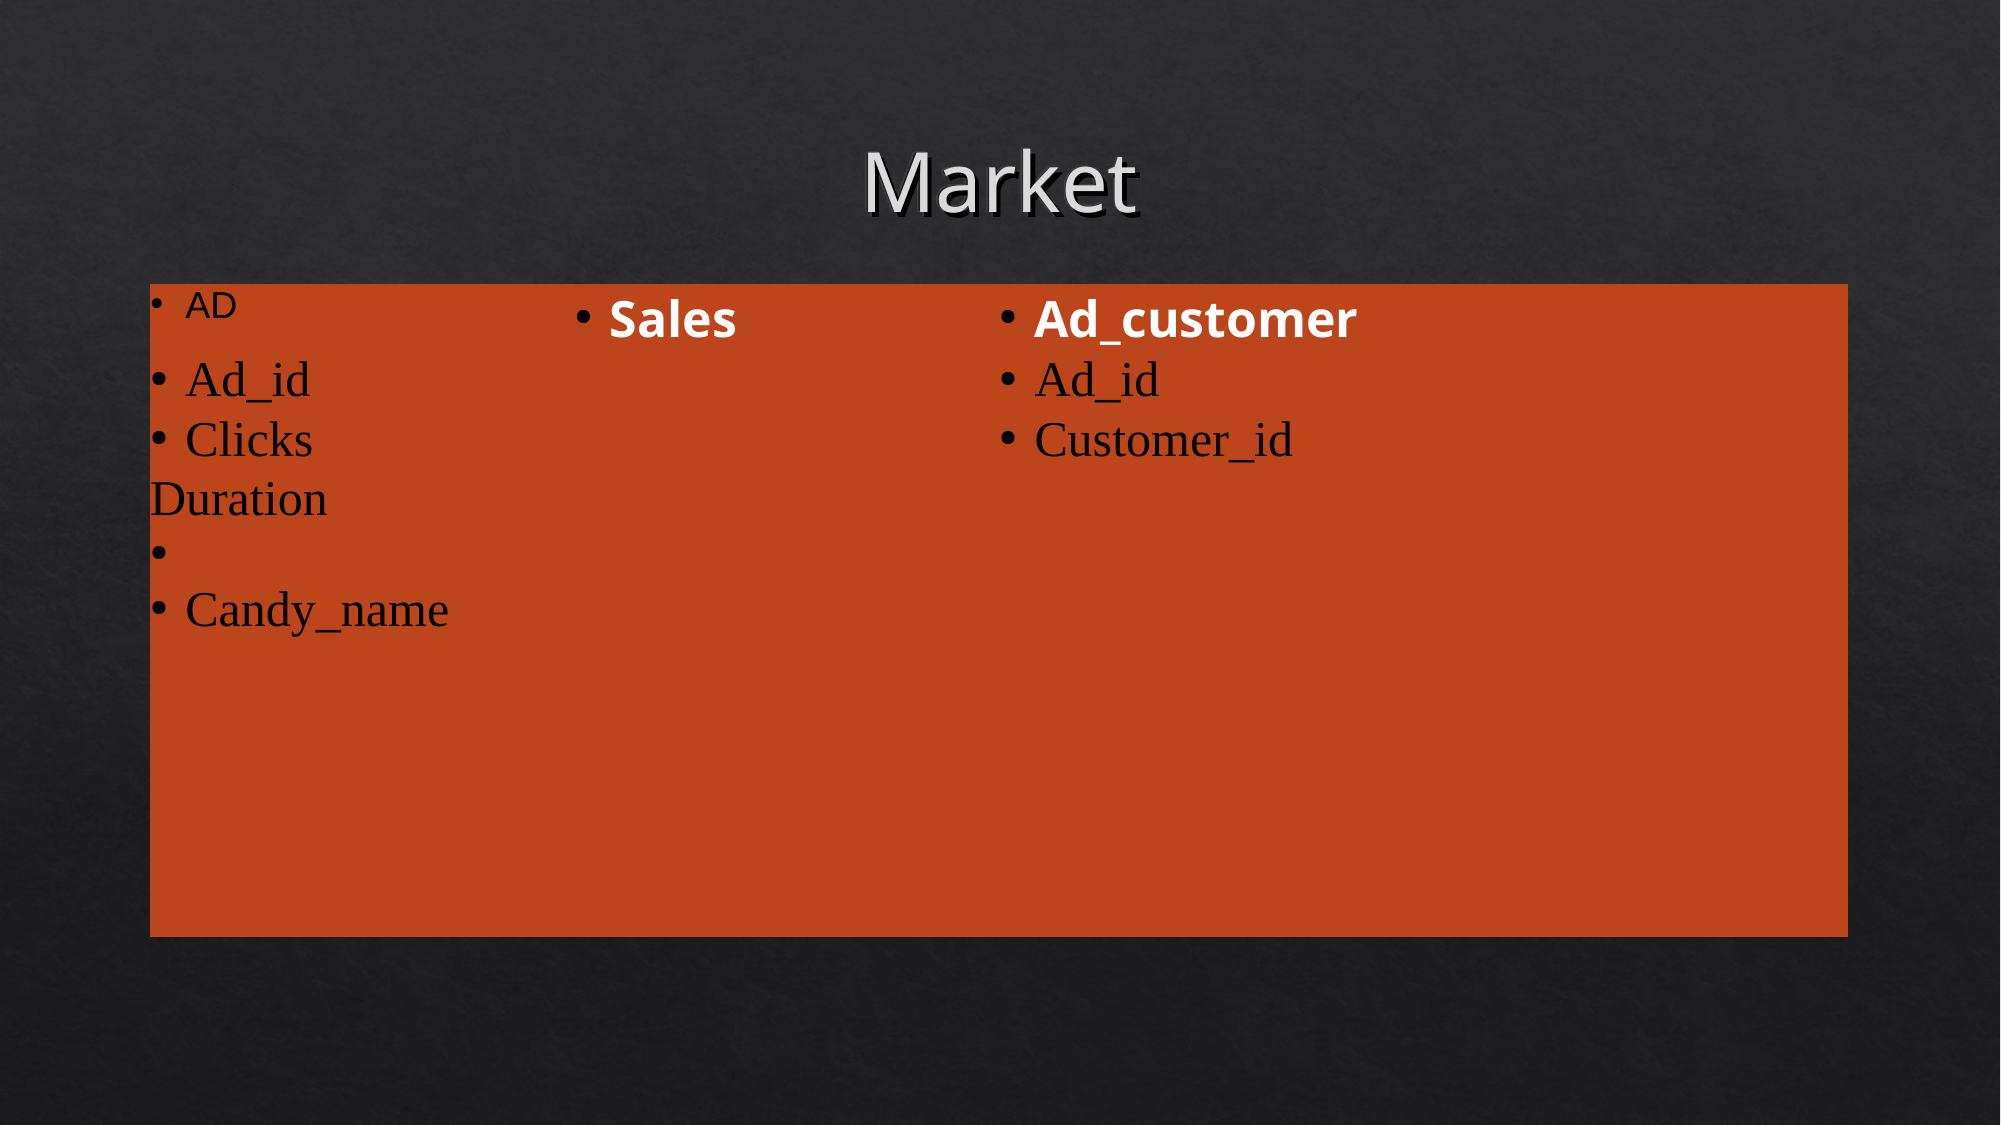

# Market
| AD | Sales | Ad\_customer | |
| --- | --- | --- | --- |
| Ad\_id | | Ad\_id | |
| Clicks | | Customer\_id | |
| Duration | | | |
| Candy\_name | | | |
| | | | |
| | | | |
| | | | |
| | | | |
| | | | |